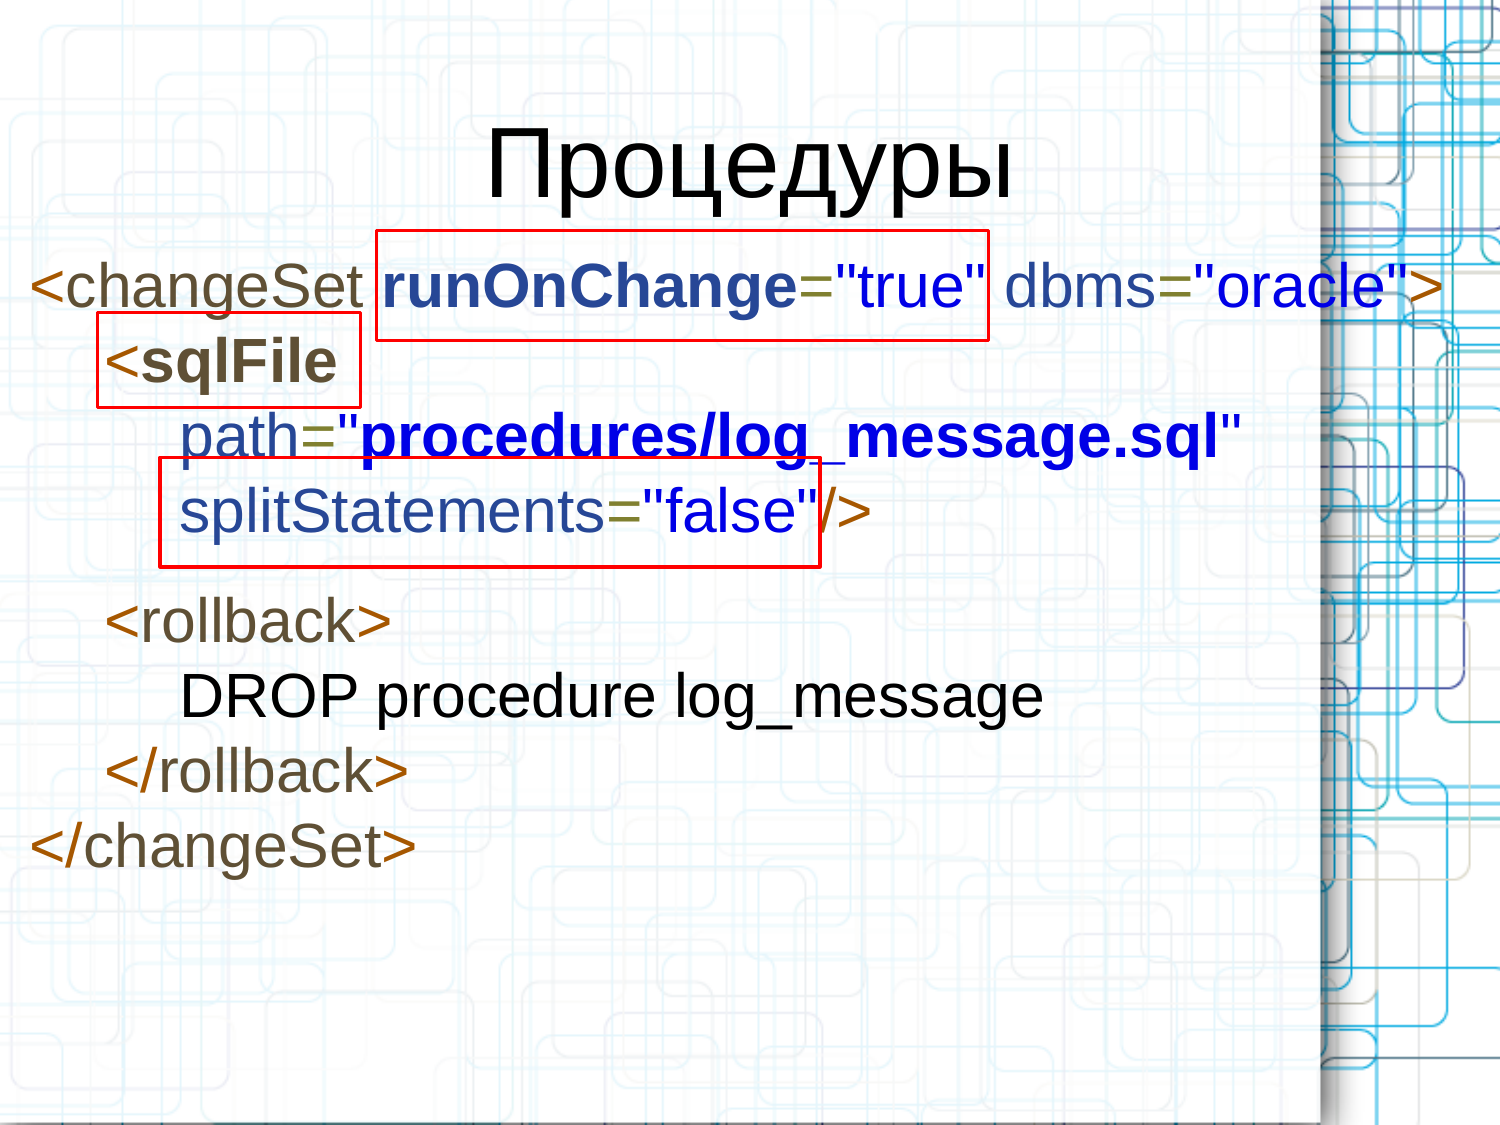

# Процедуры
<changeSet runOnChange="true" dbms="oracle">
<sqlFile
path="procedures/log_message.sql"
splitStatements="false"/>
<rollback>
DROP procedure log_message
</rollback>
</changeSet>